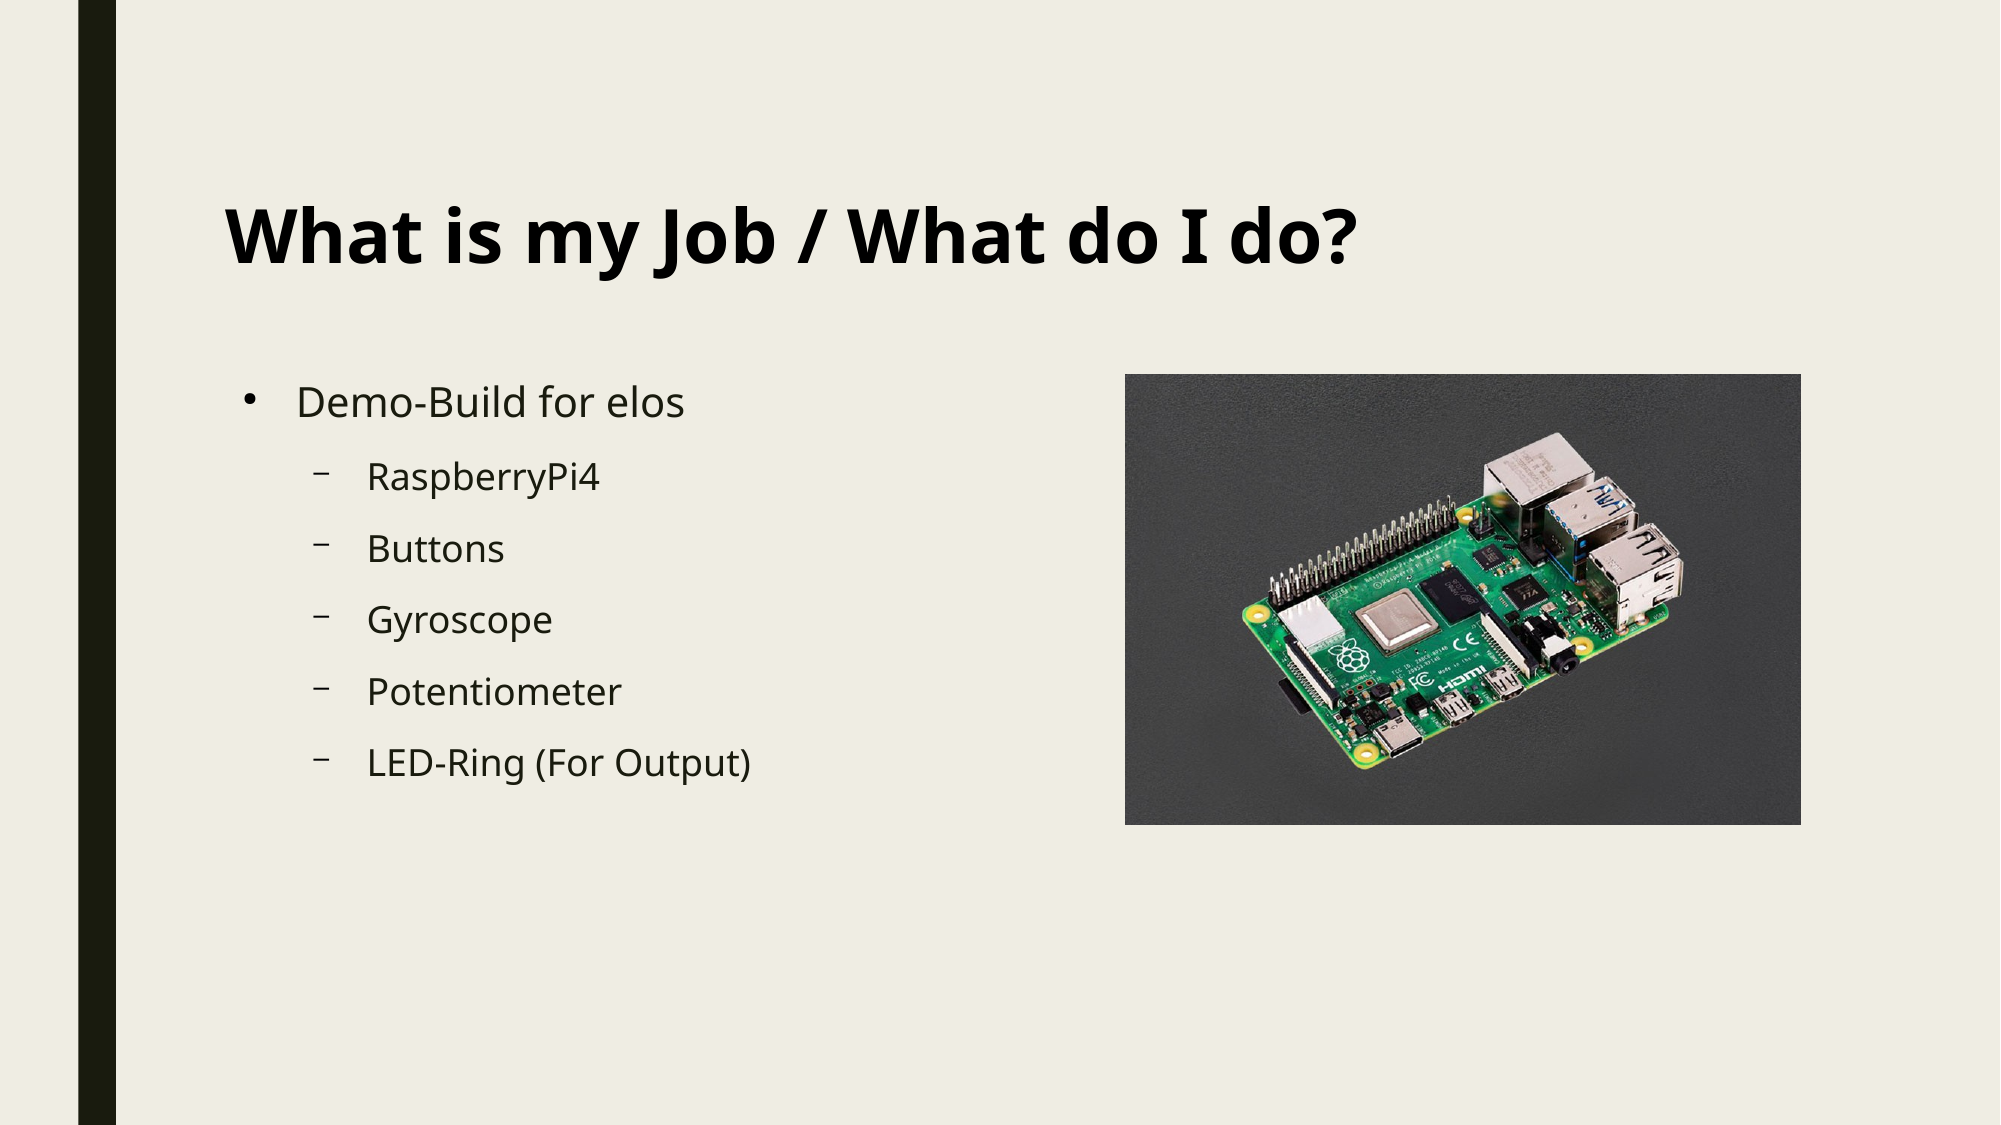

# What is my Job / What do I do?
Demo-Build for elos
RaspberryPi4
Buttons
Gyroscope
Potentiometer
LED-Ring (For Output)